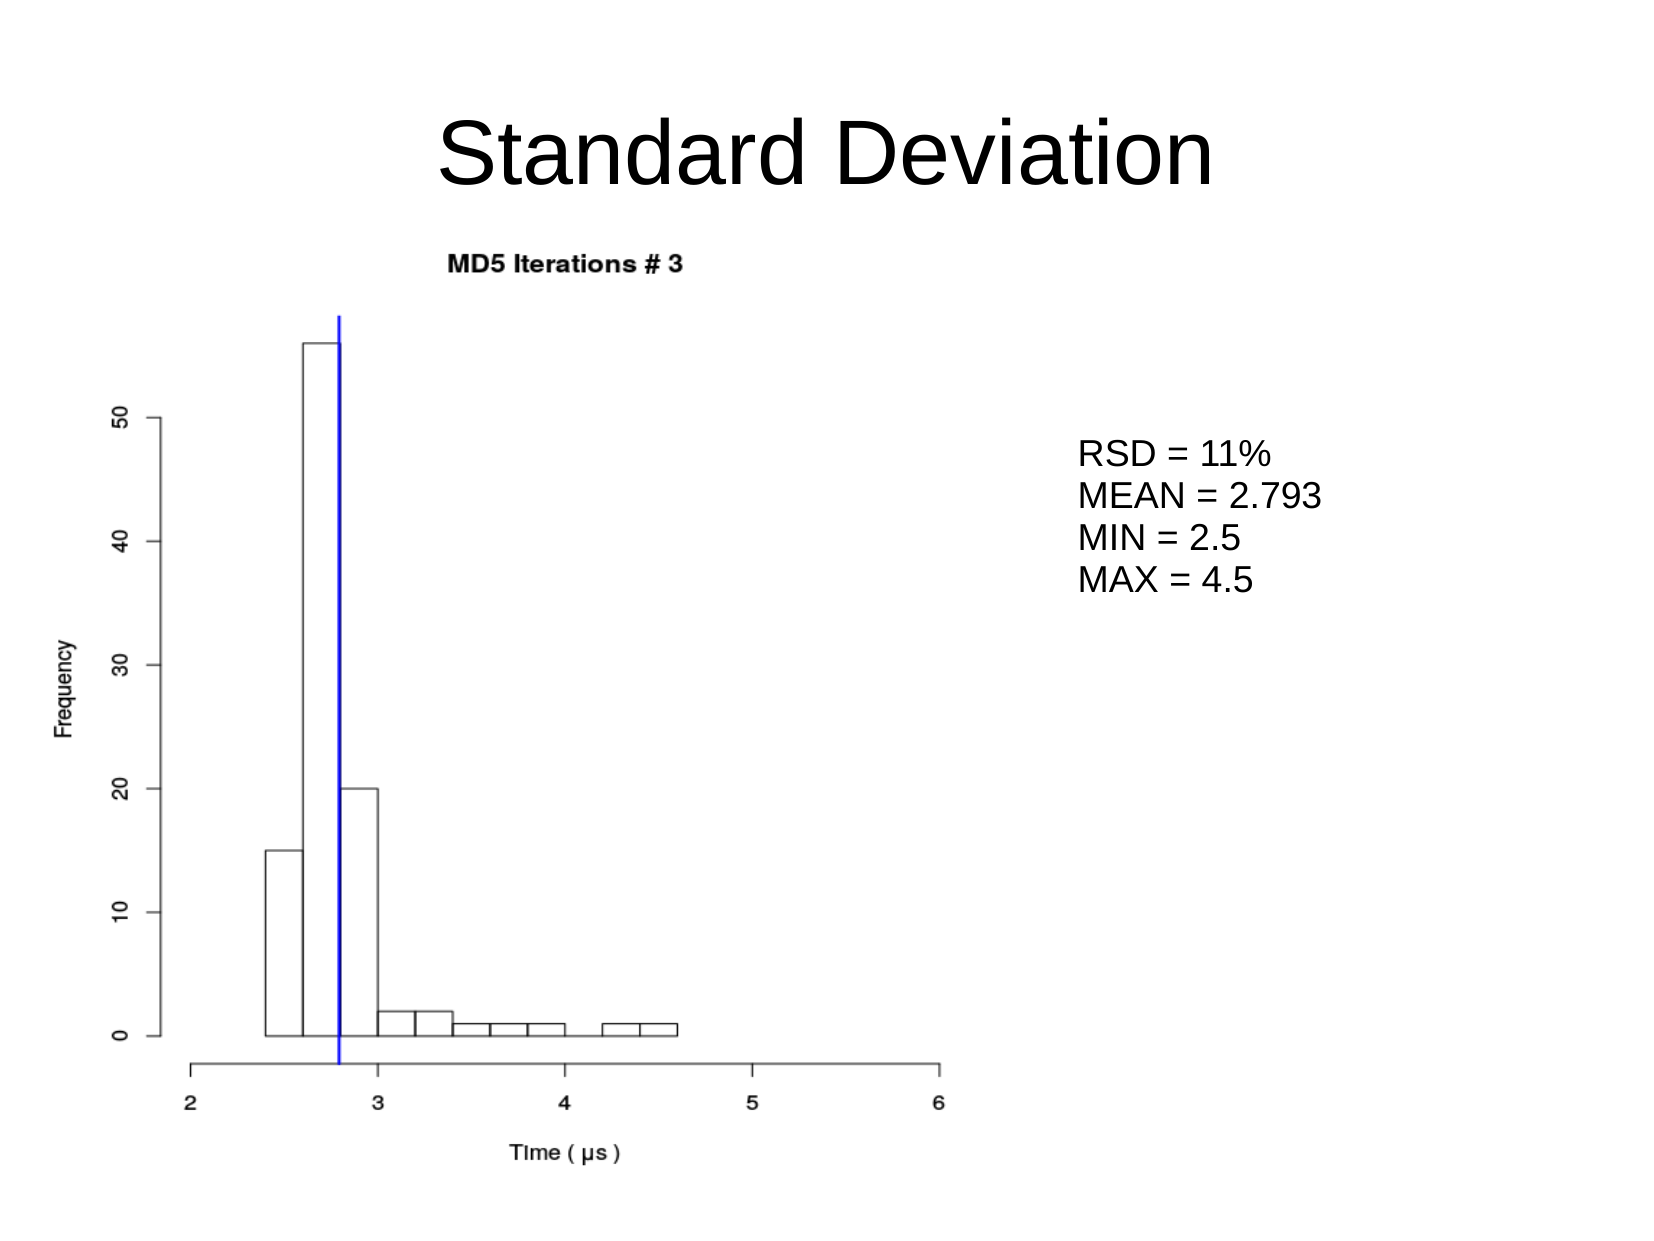

# Standard Deviation
RSD = 11%
MEAN = 2.793
MIN = 2.5
MAX = 4.5